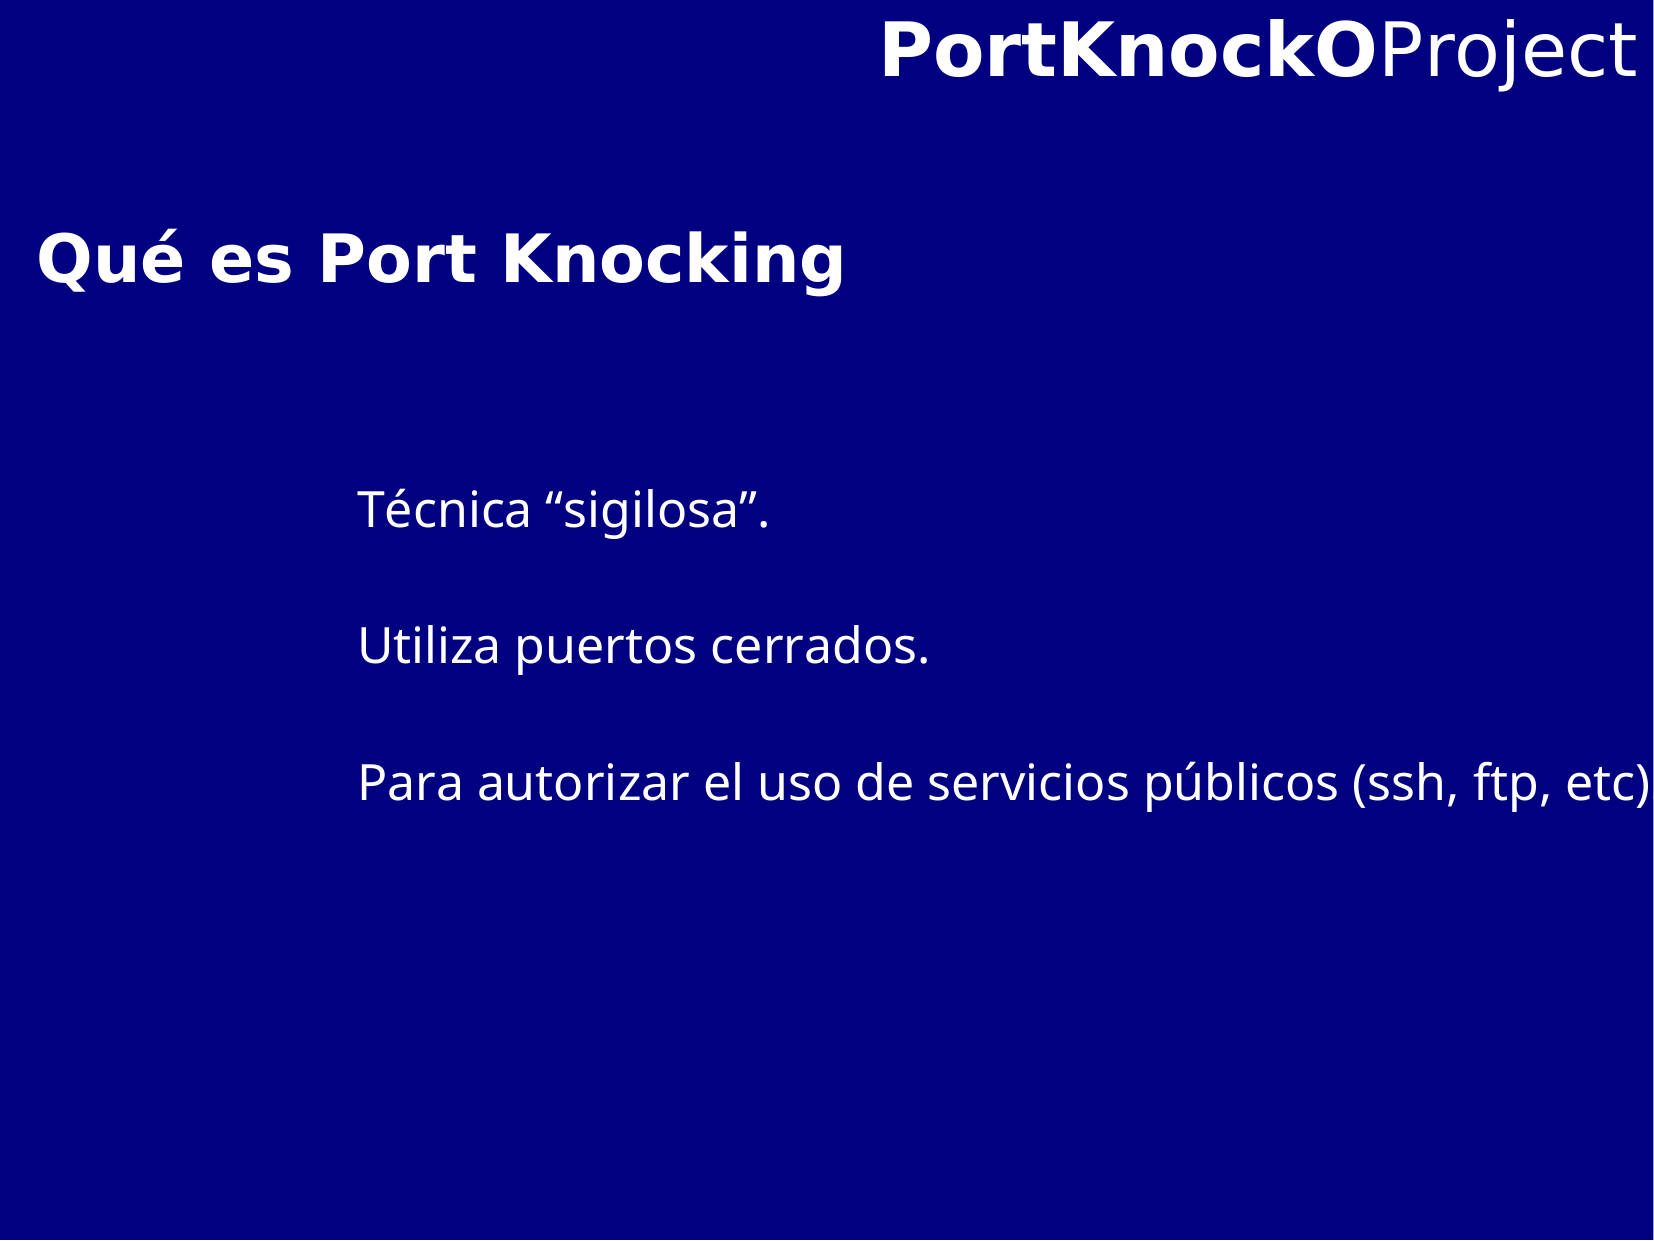

PortKnockOProject
Qué es Port Knocking
 Técnica “sigilosa”.
 Utiliza puertos cerrados.
 Para autorizar el uso de servicios públicos (ssh, ftp, etc).